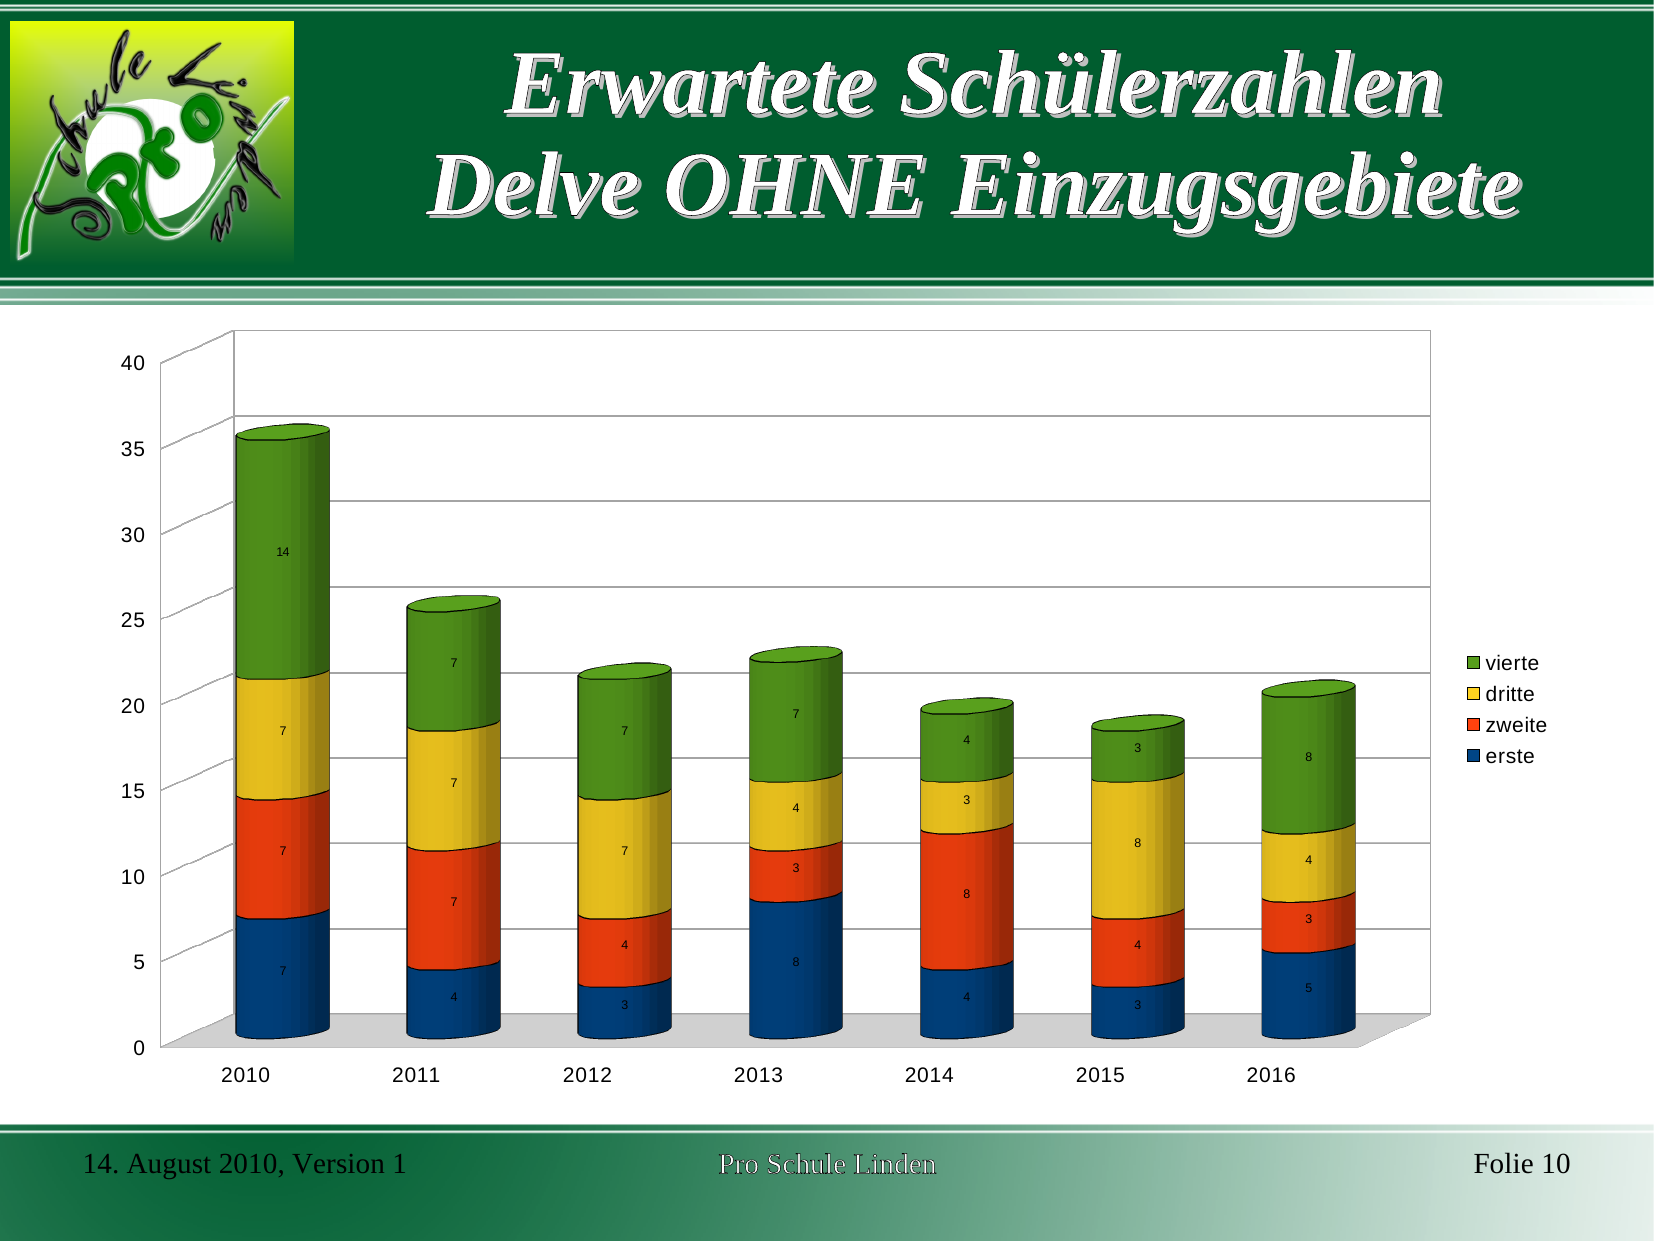

# Erwartete Schülerzahlen Delve OHNE Einzugsgebiete
[unsupported chart]
14. August 2010, Version 1
Pro Schule Linden
10